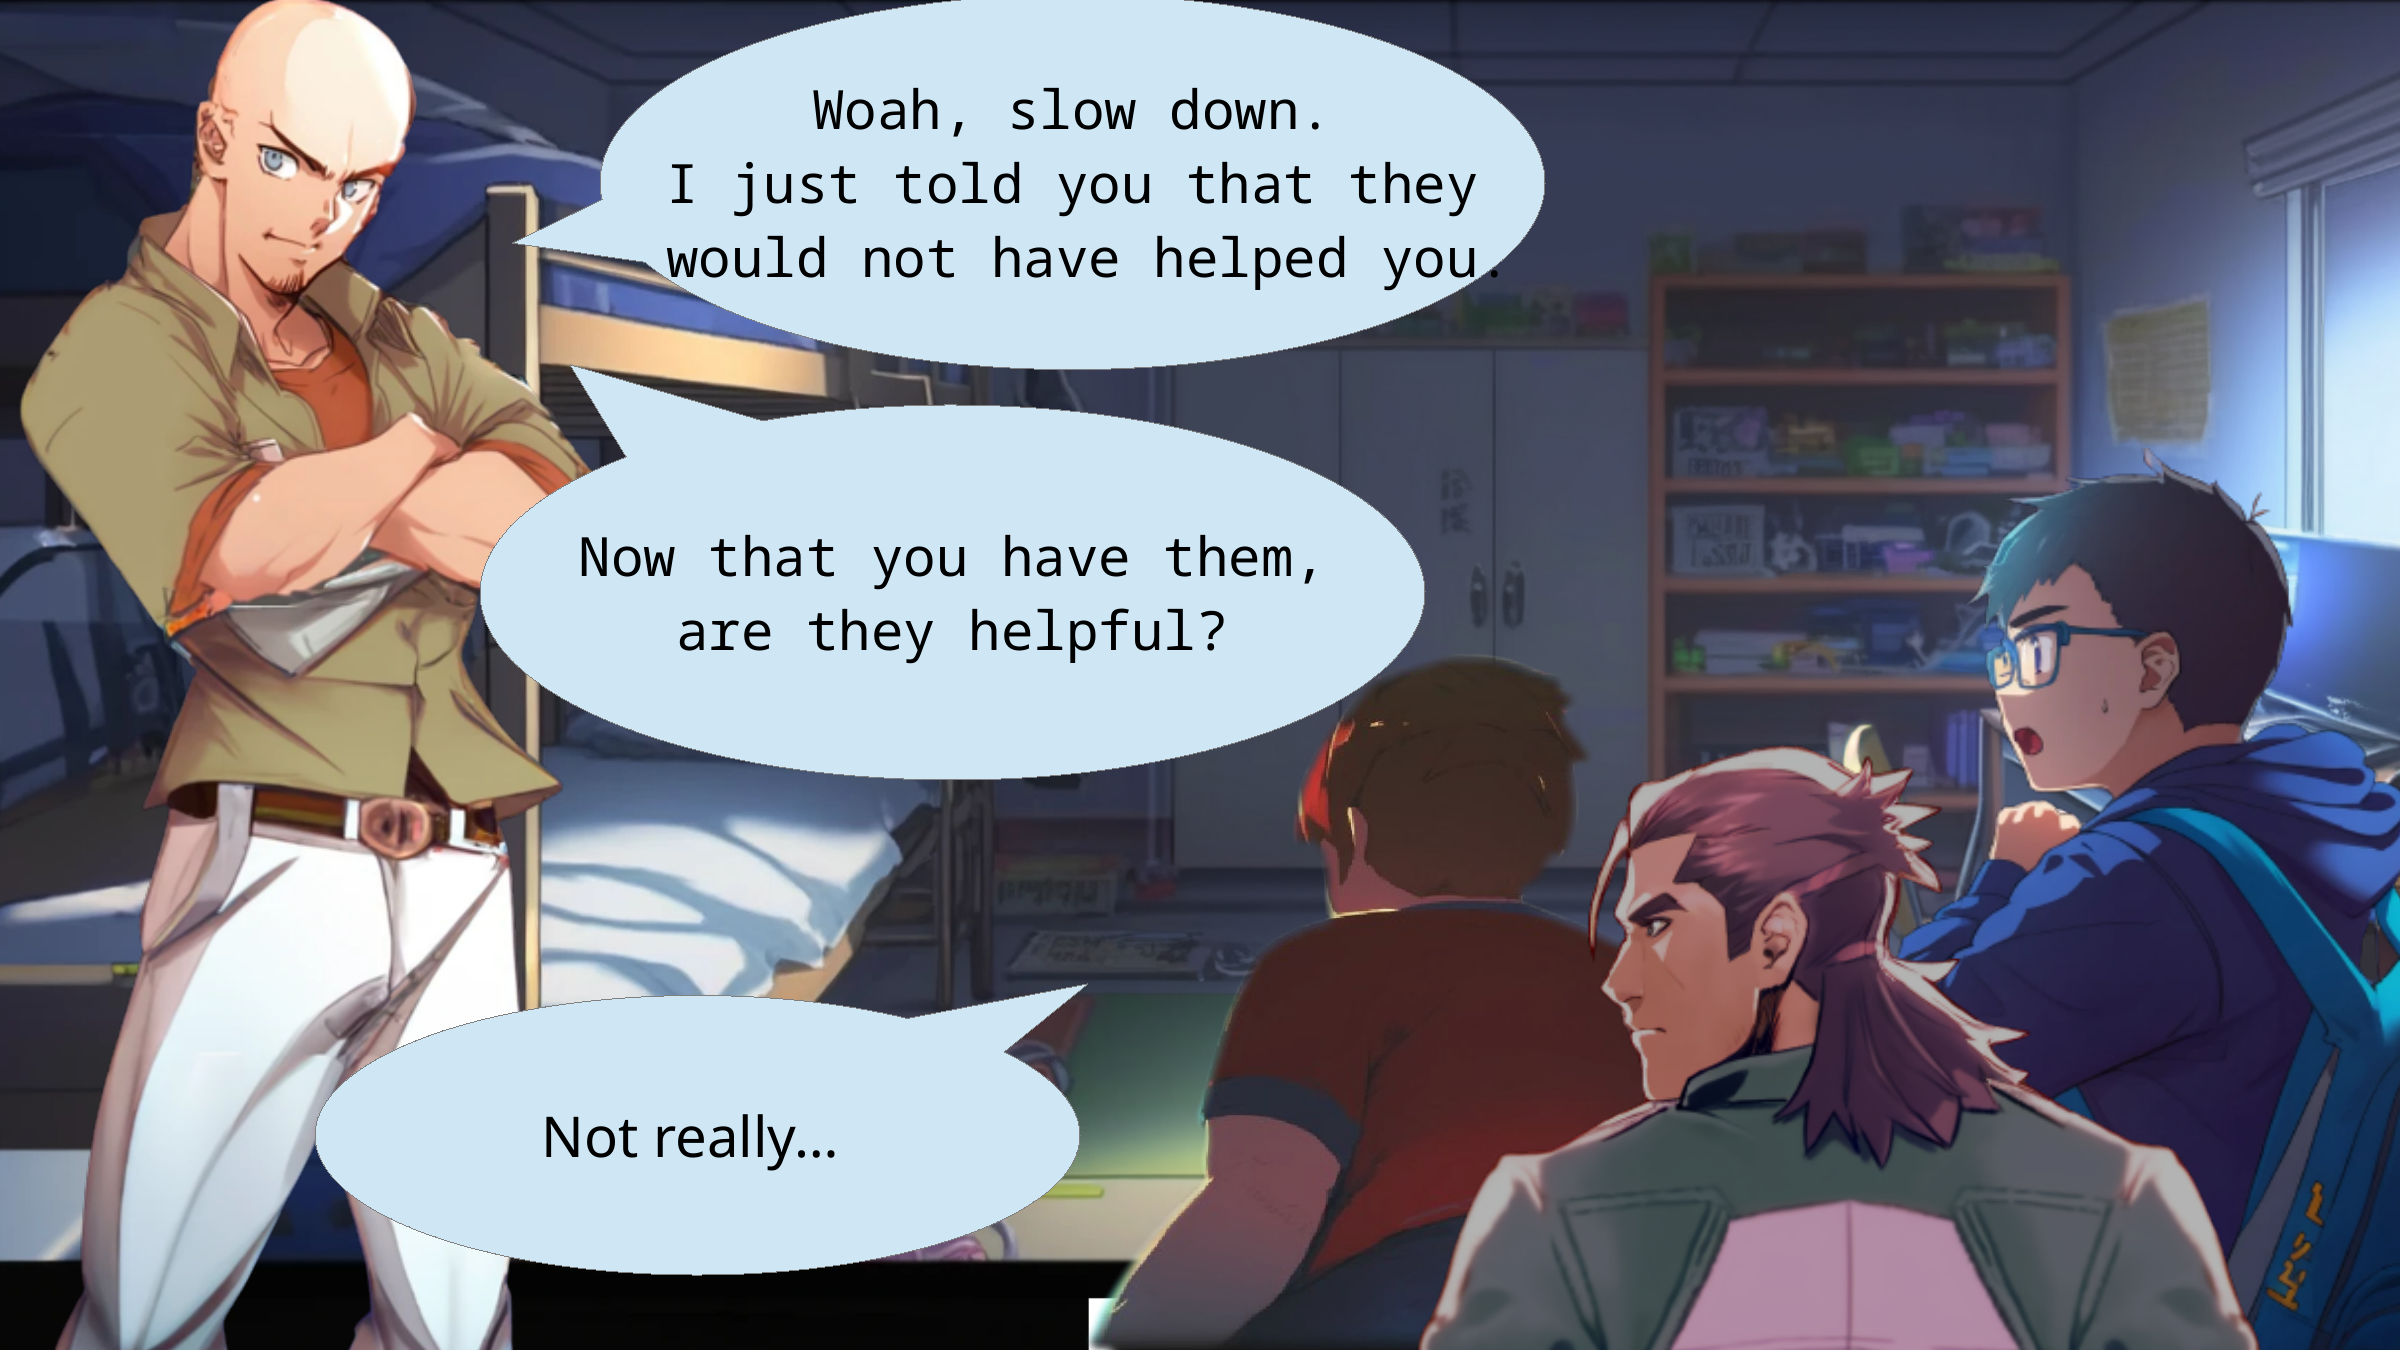

Woah, slow down.
I just told you that they
 would not have helped you.
Now that you have them,
are they helpful?
Not really…